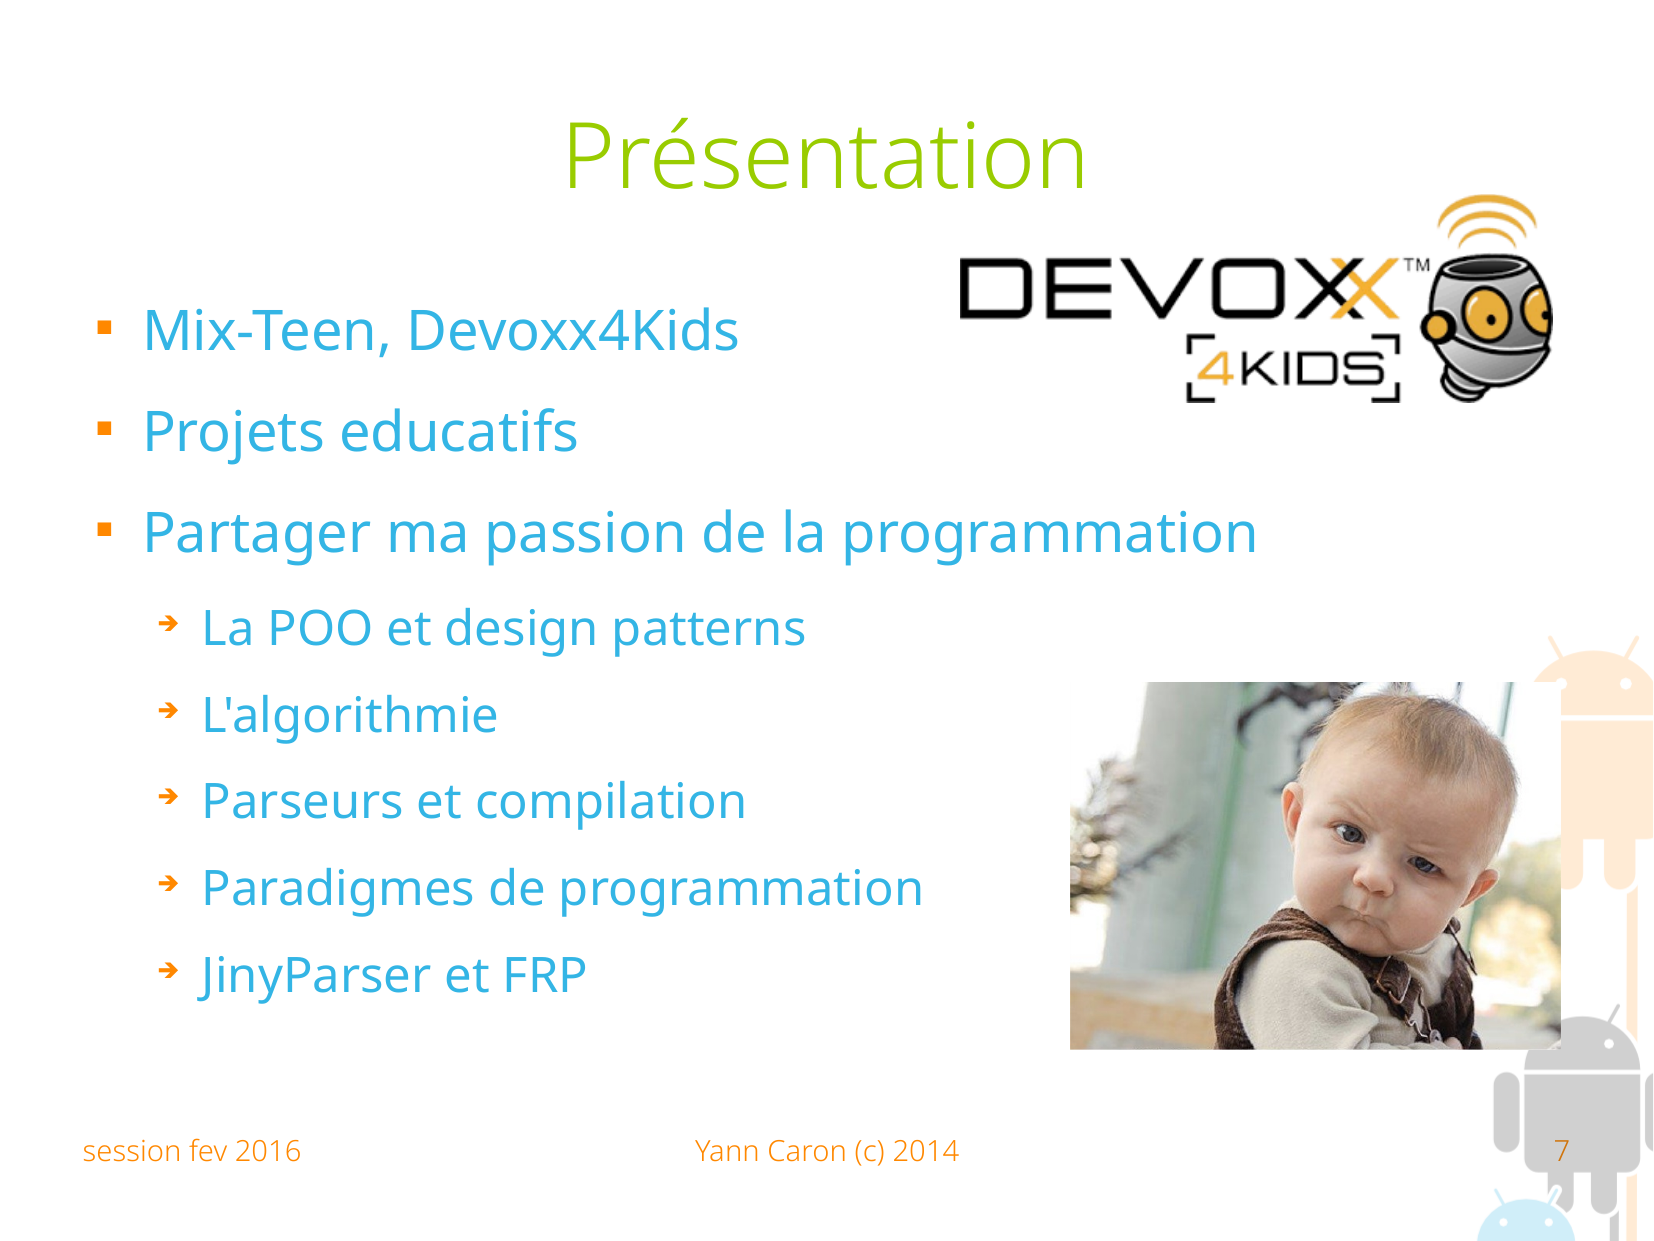

# Présentation
Mix-Teen, Devoxx4Kids
Projets educatifs
Partager ma passion de la programmation
La POO et design patterns
L'algorithmie
Parseurs et compilation
Paradigmes de programmation
JinyParser et FRP
session fev 2016
Yann Caron (c) 2014
7